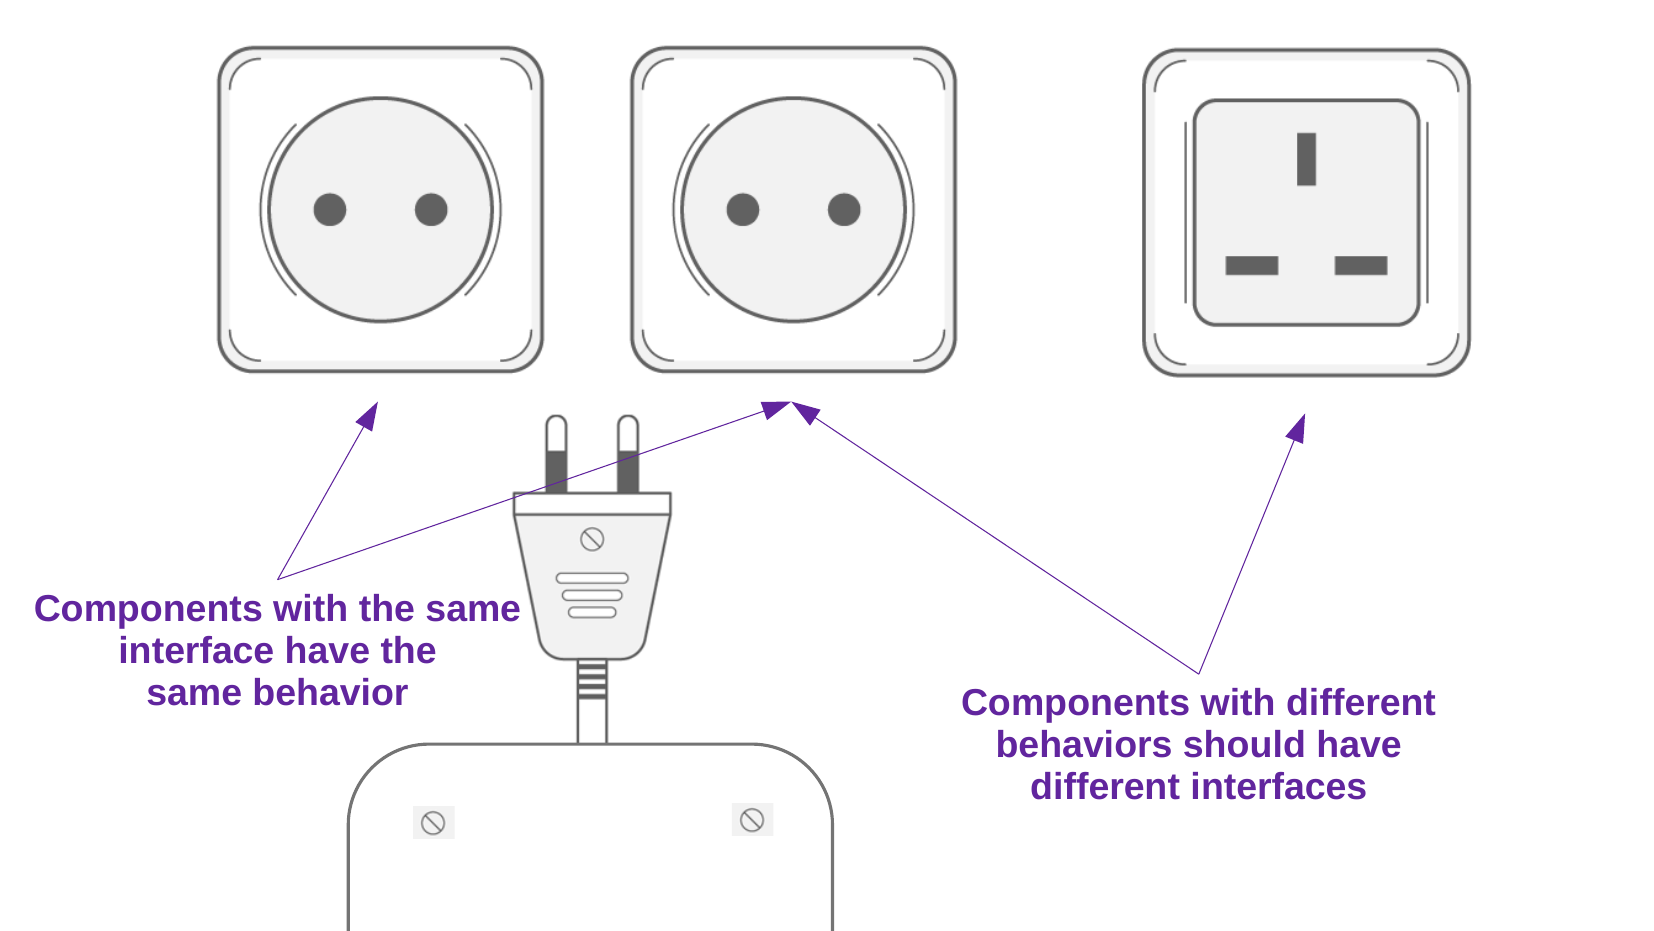

Components with the same interface have the
same behavior
Components with different behaviors should have different interfaces